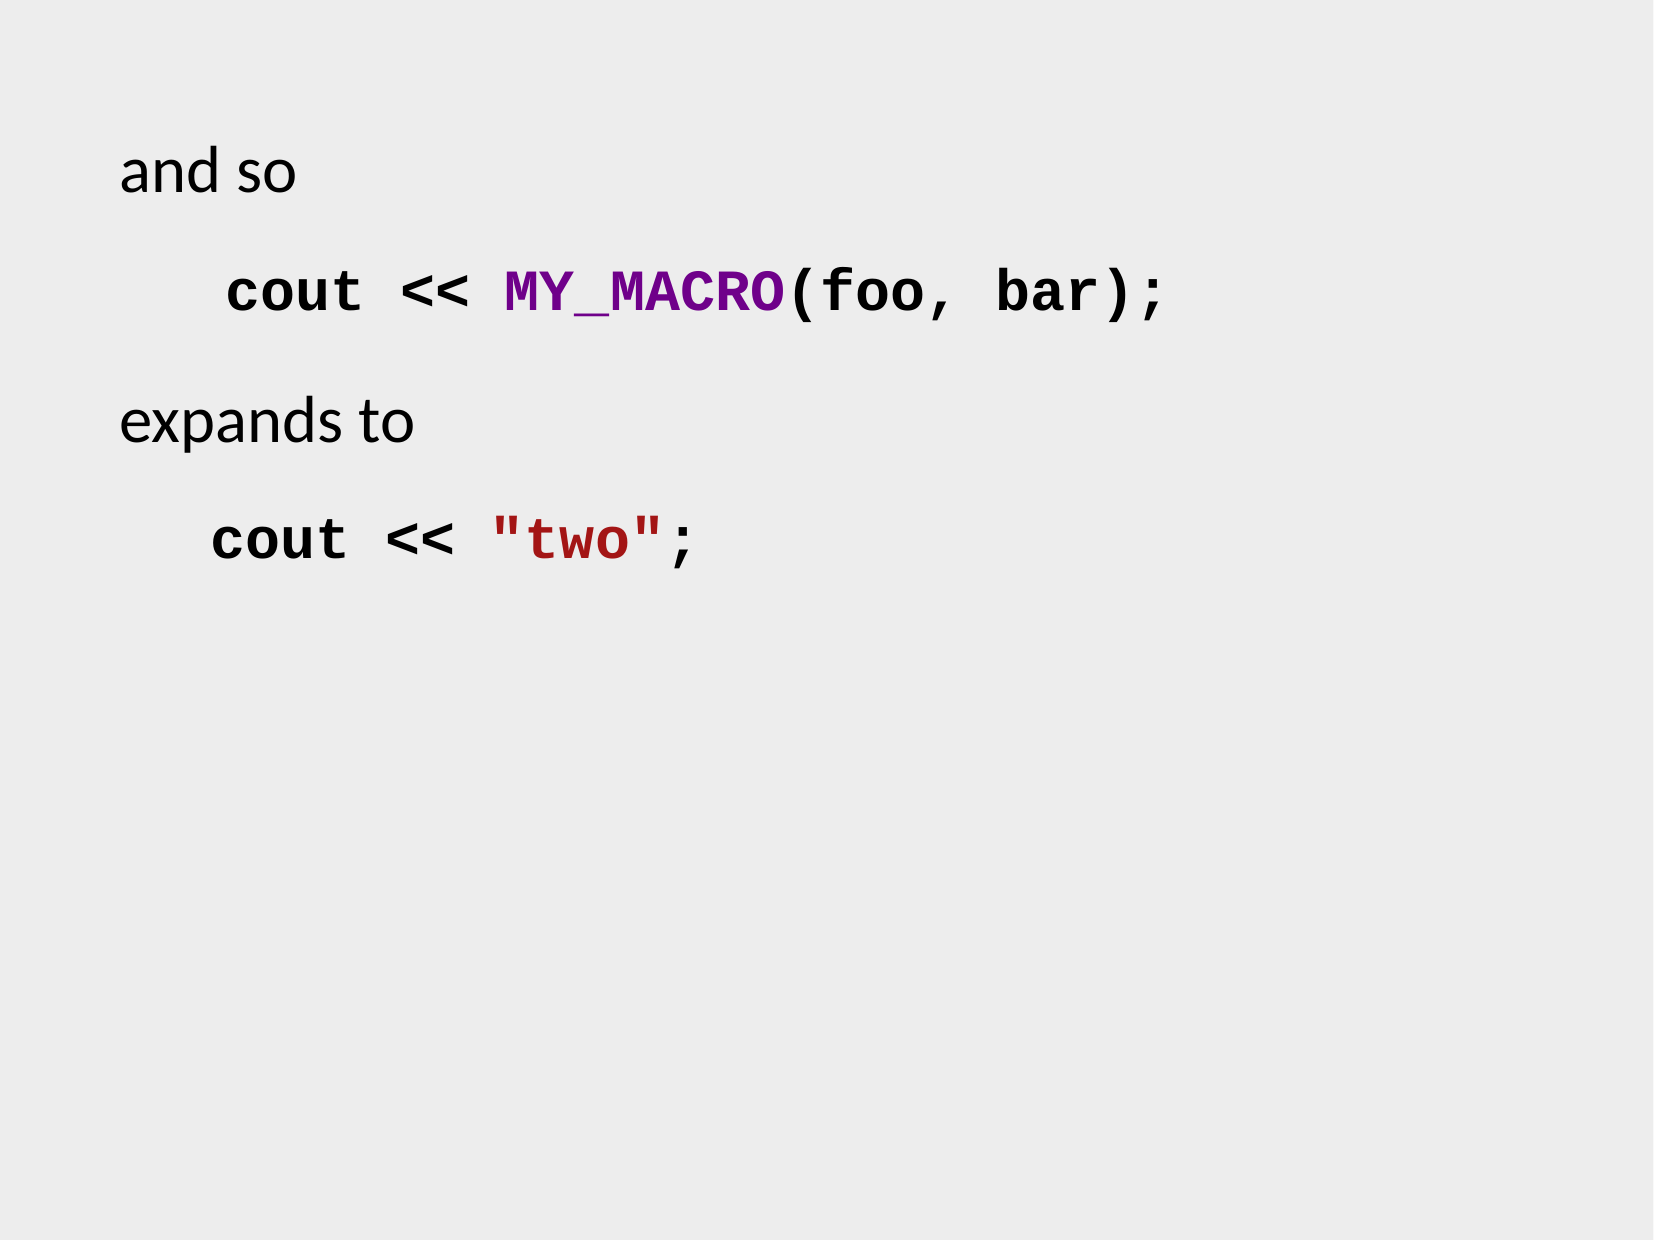

and so
cout << MY_MACRO(foo, bar);
expands to
cout << "two";